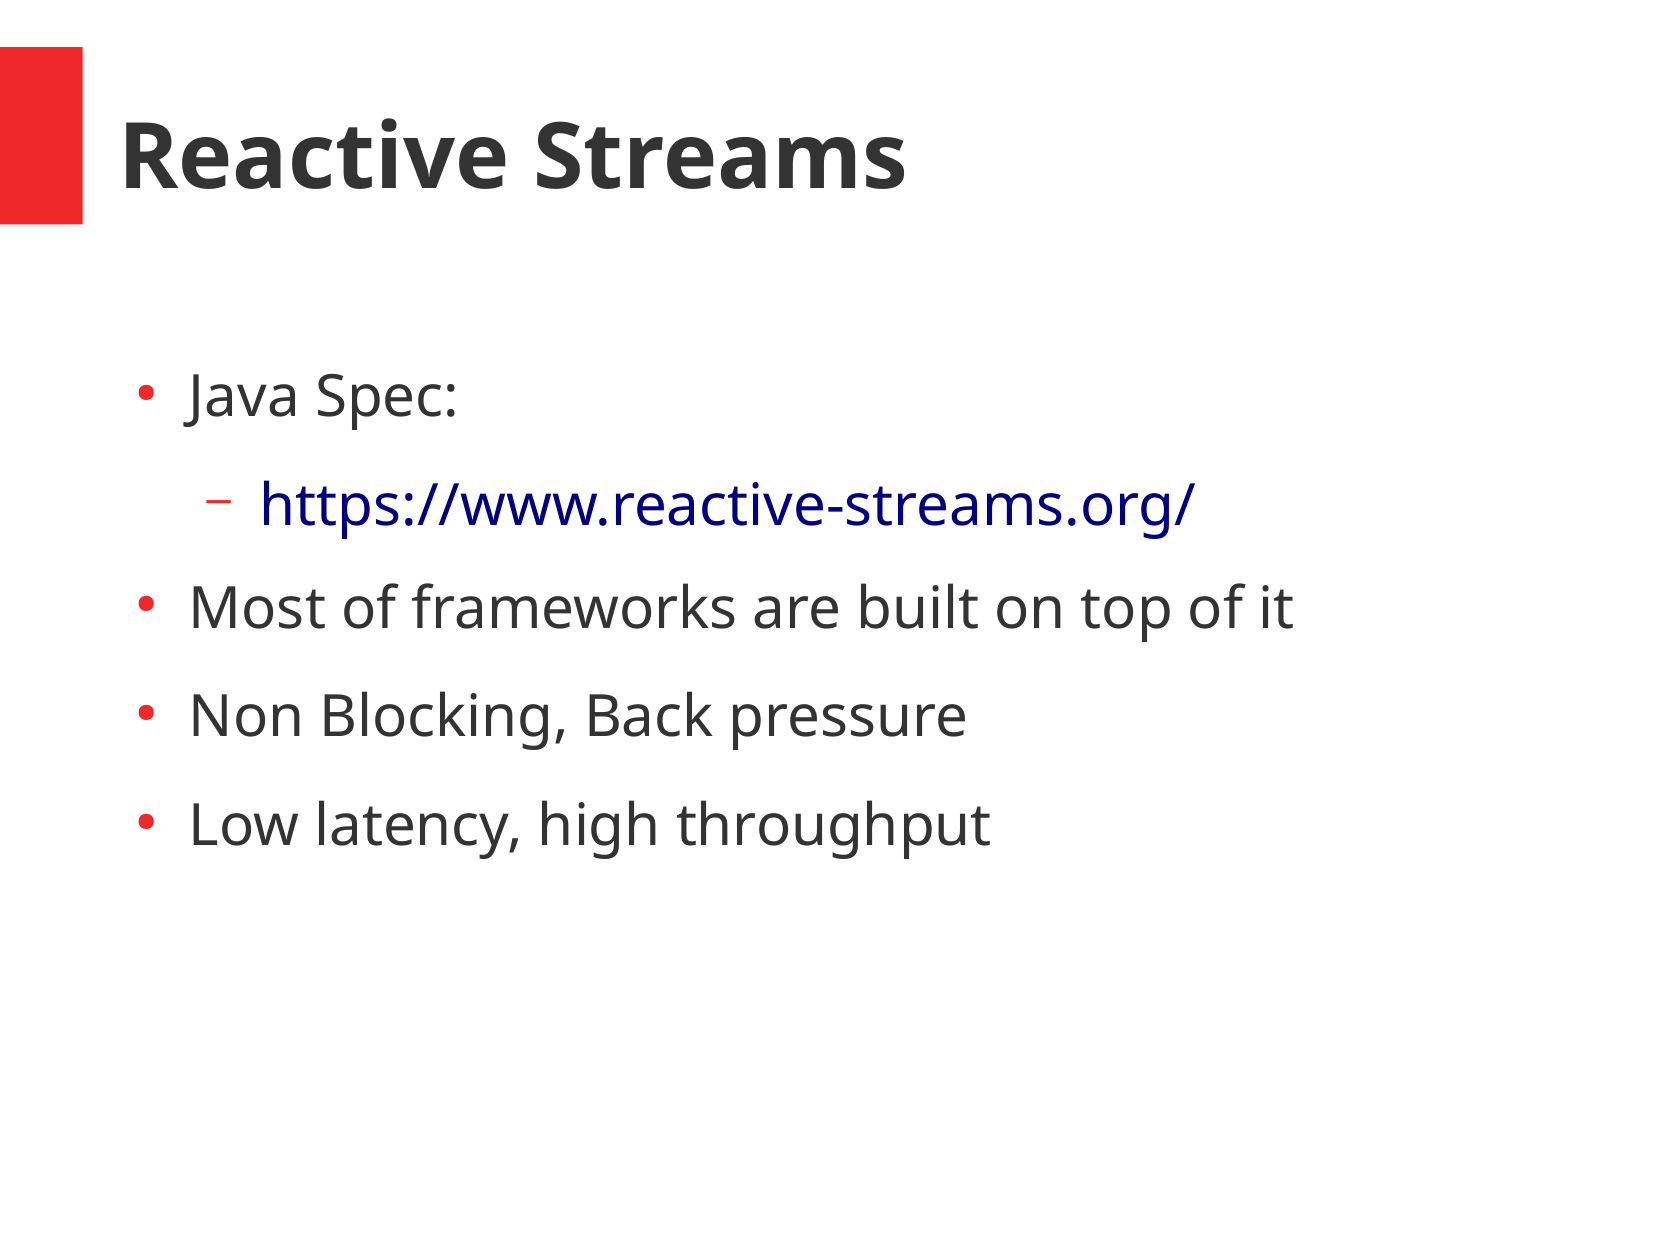

# Reactive Streams
Java Spec:
https://www.reactive-streams.org/
Most of frameworks are built on top of it
Non Blocking, Back pressure
Low latency, high throughput